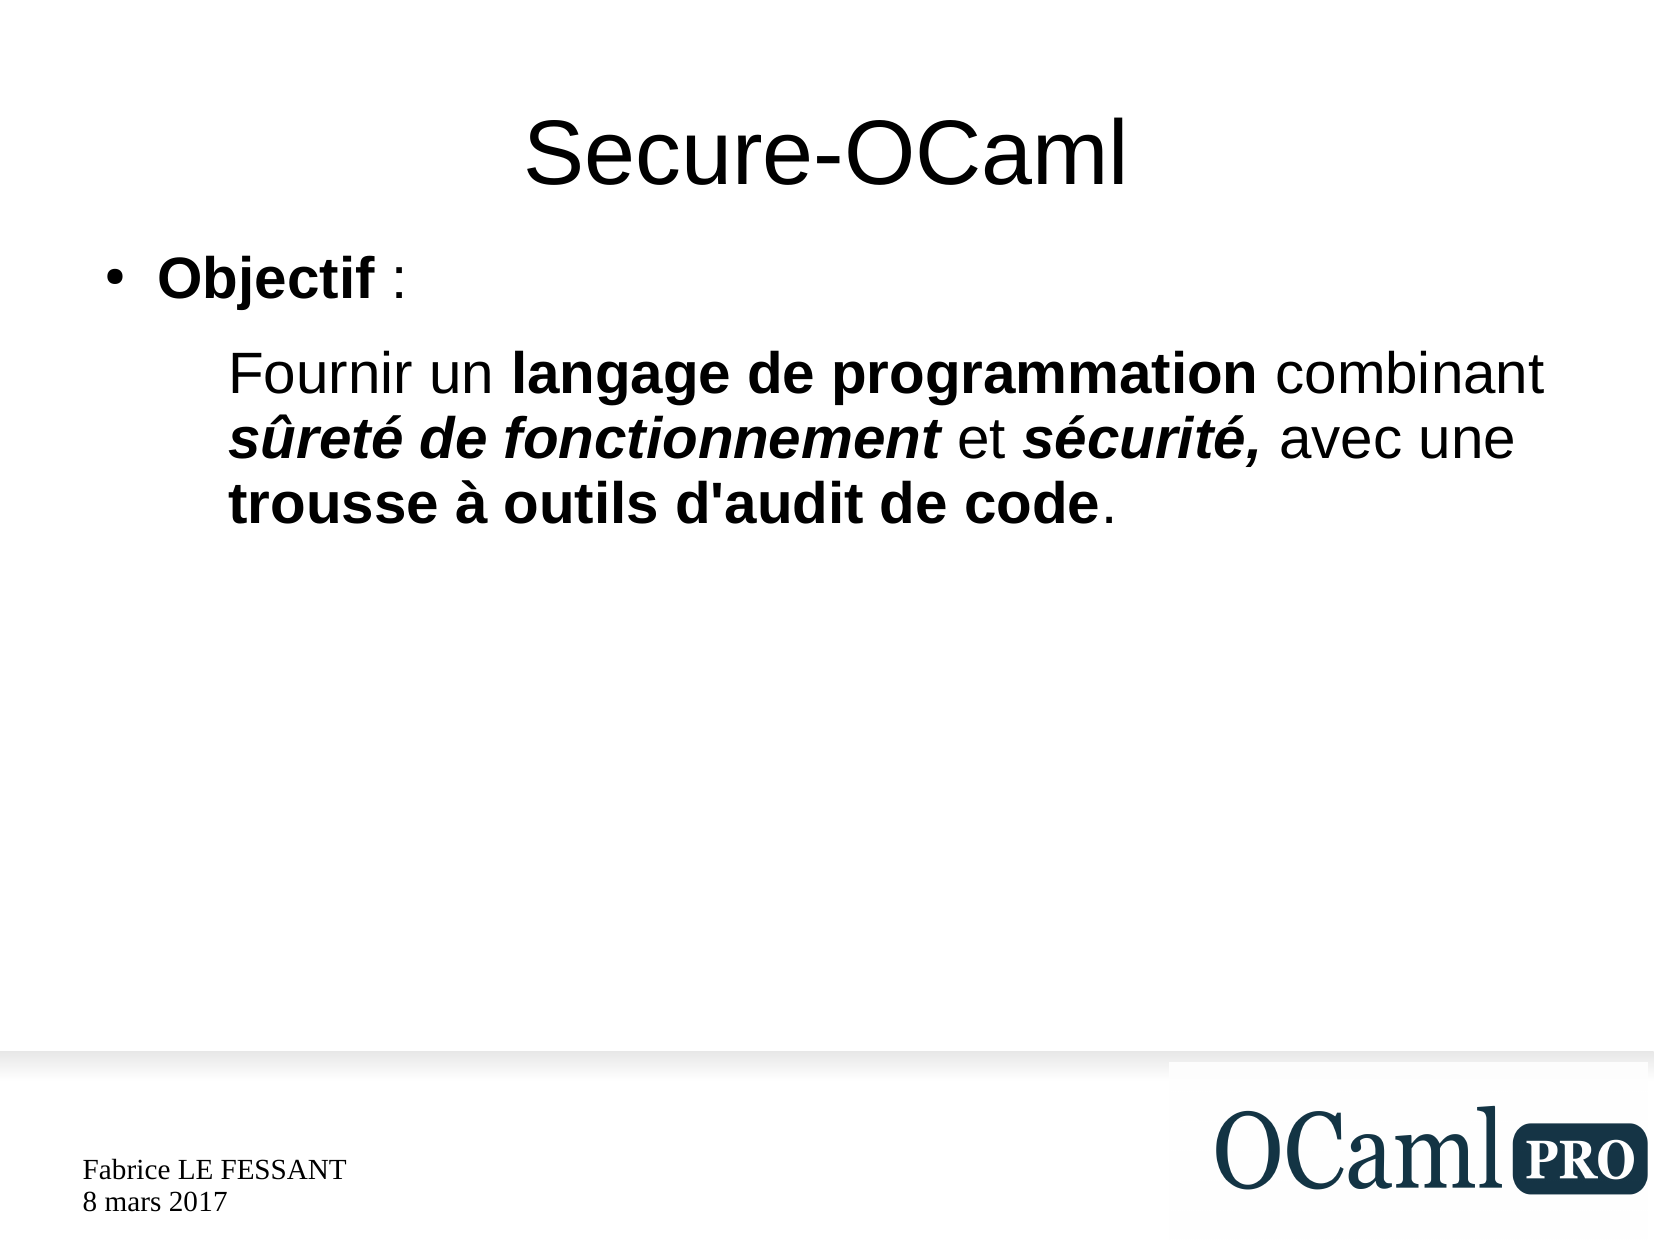

# Secure-OCaml
Objectif :
Fournir un langage de programmation combinant sûreté de fonctionnement et sécurité, avec une trousse à outils d'audit de code.